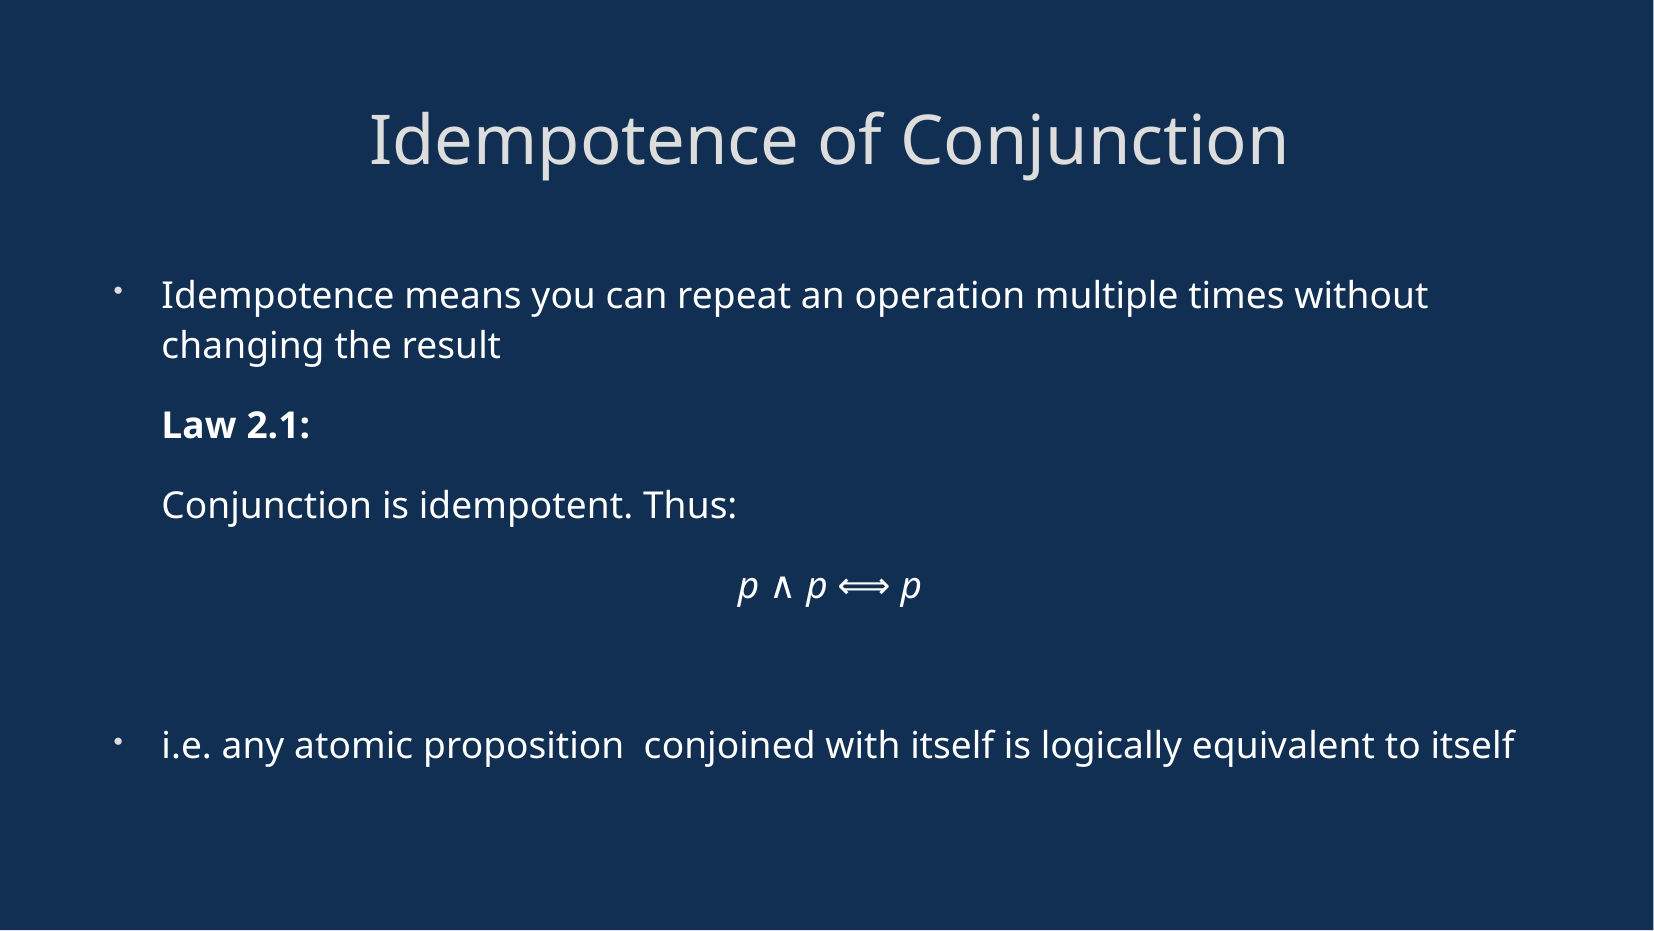

# Idempotence of Conjunction
Idempotence means you can repeat an operation multiple times without changing the result
Law 2.1:
Conjunction is idempotent. Thus:
p ∧ p ⟺ p
i.e. any atomic proposition conjoined with itself is logically equivalent to itself